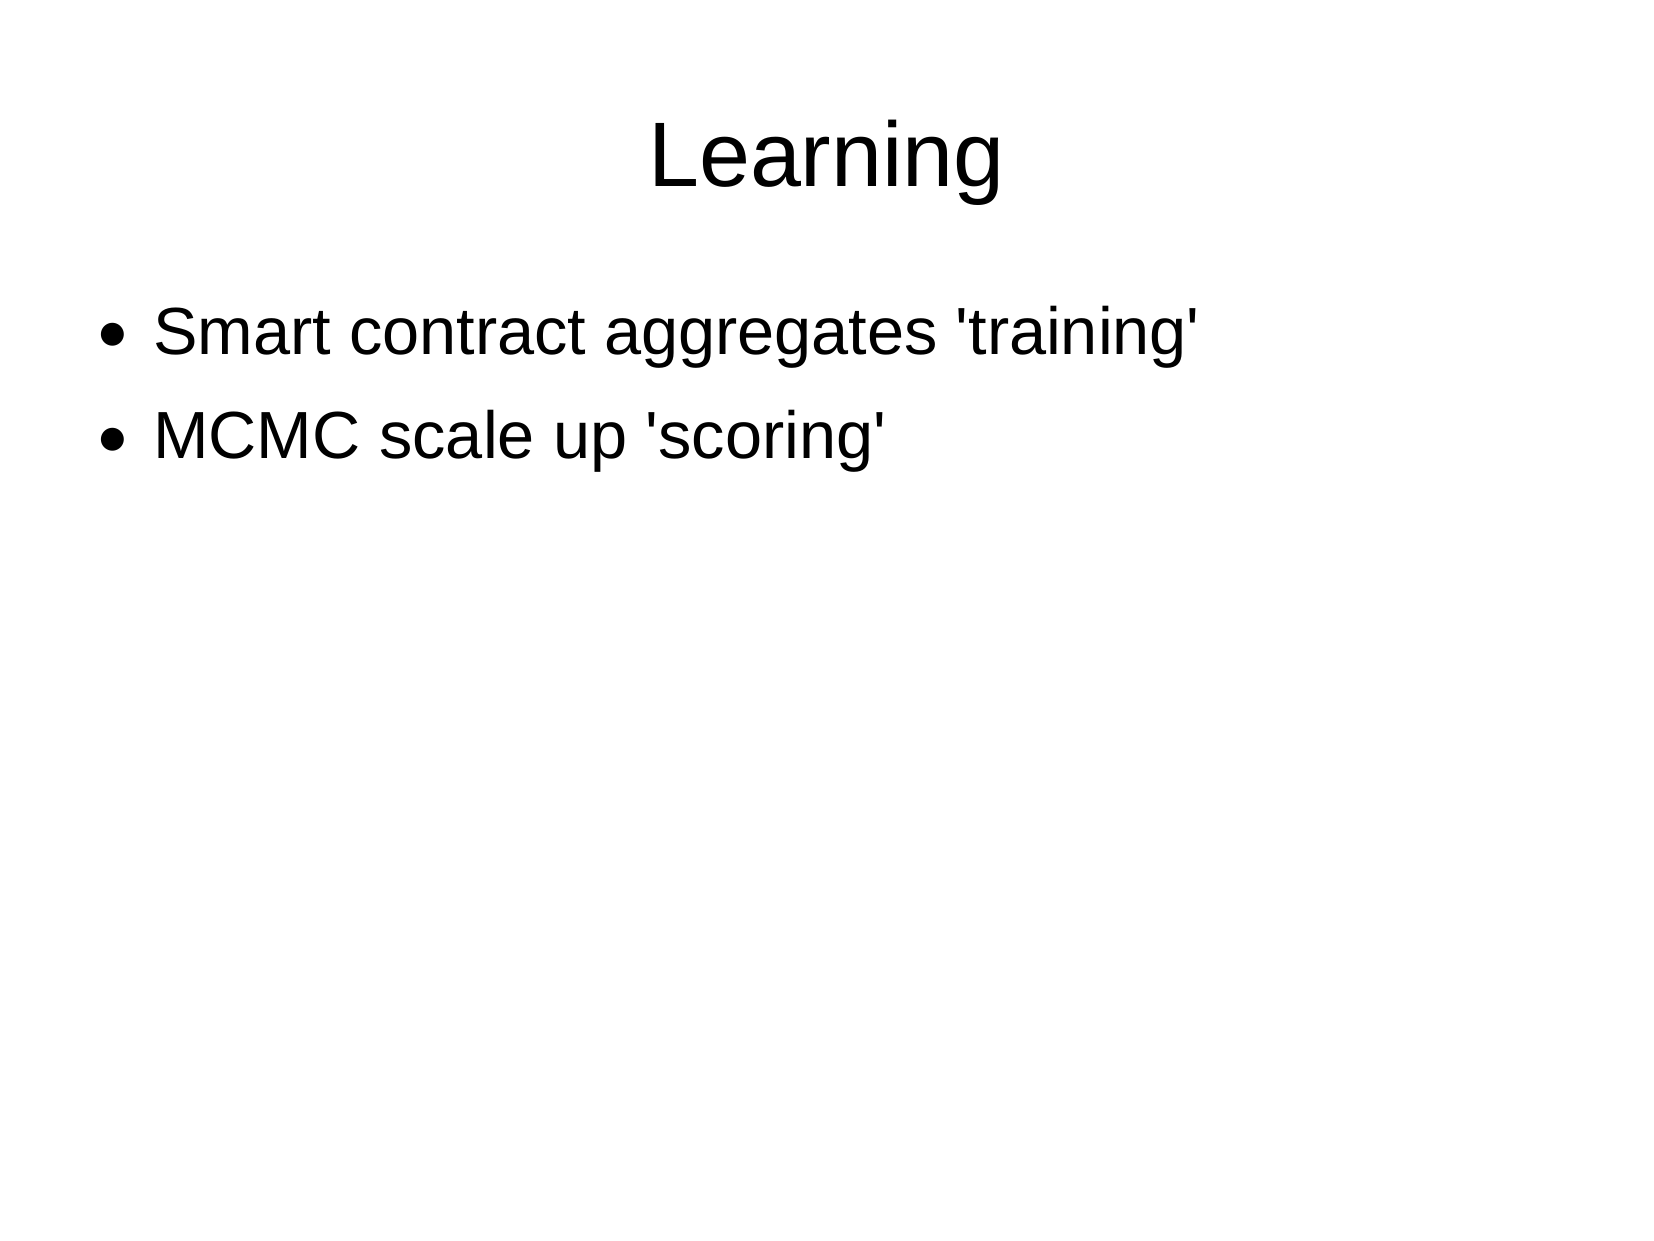

# Learning
Smart contract aggregates 'training'
MCMC scale up 'scoring'